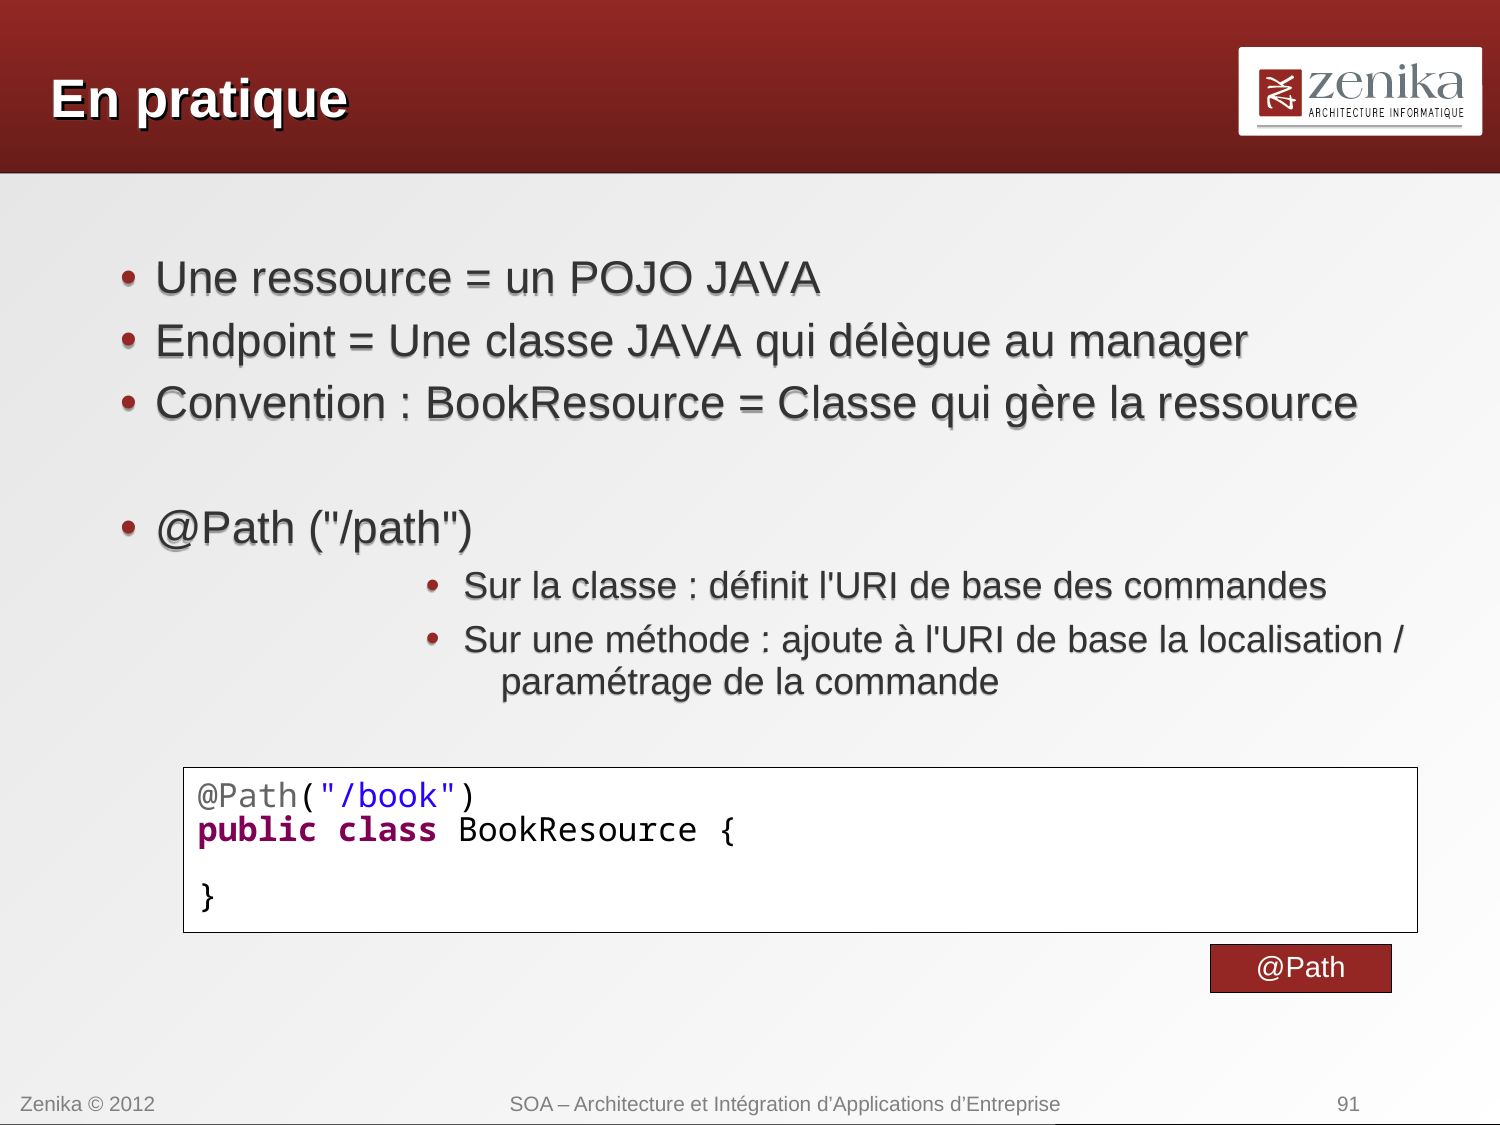

# En pratique
Une ressource = un POJO JAVA
Endpoint = Une classe JAVA qui délègue au manager
Convention : BookResource = Classe qui gère la ressource
@Path ("/path")
Sur la classe : définit l'URI de base des commandes
Sur une méthode : ajoute à l'URI de base la localisation / paramétrage de la commande
@Path("/book")
public class BookResource {
}
@Path